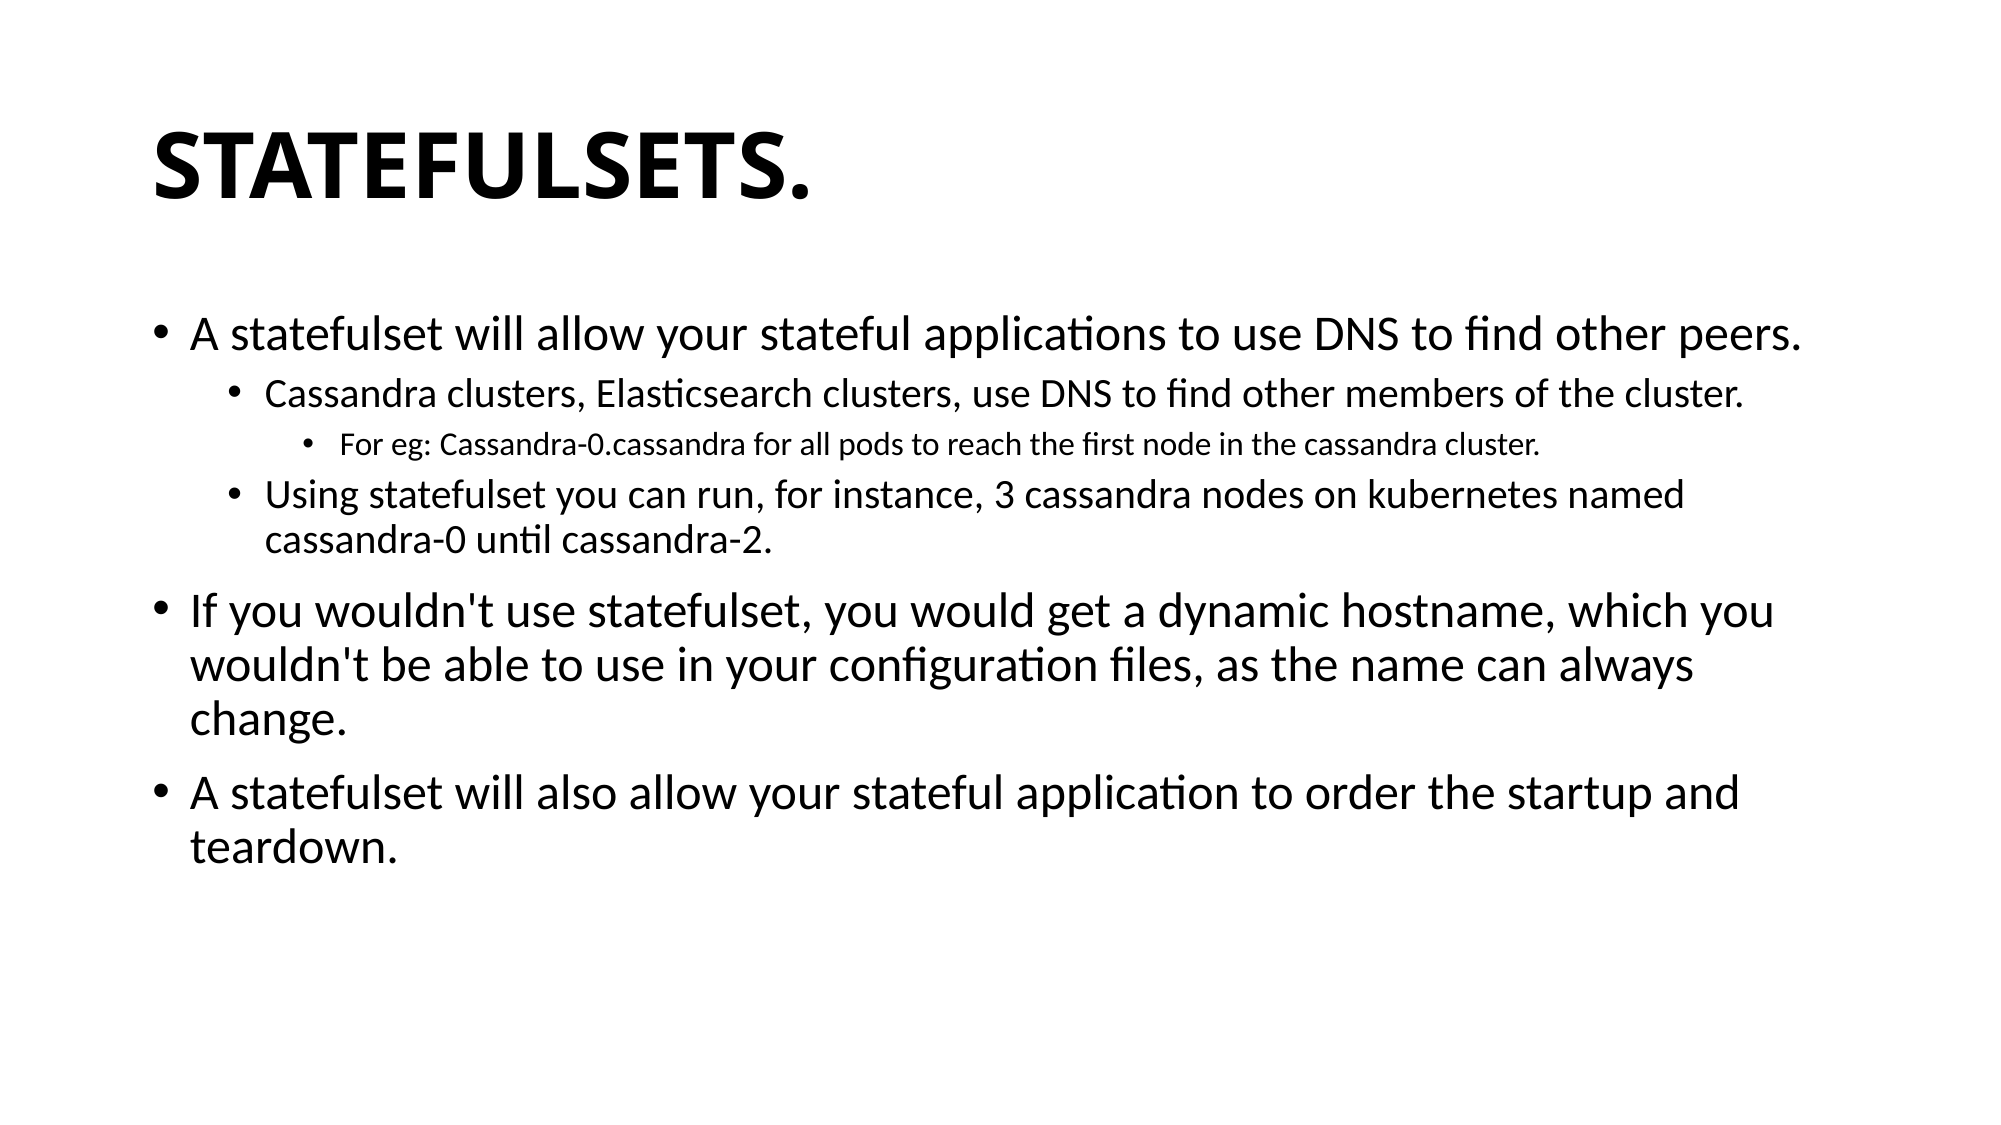

# STATEFULSETS.
A statefulset will allow your stateful applications to use DNS to find other peers.
Cassandra clusters, Elasticsearch clusters, use DNS to find other members of the cluster.
For eg: Cassandra-0.cassandra for all pods to reach the first node in the cassandra cluster.
Using statefulset you can run, for instance, 3 cassandra nodes on kubernetes named cassandra-0 until cassandra-2.
If you wouldn't use statefulset, you would get a dynamic hostname, which you wouldn't be able to use in your configuration files, as the name can always change.
A statefulset will also allow your stateful application to order the startup and teardown.